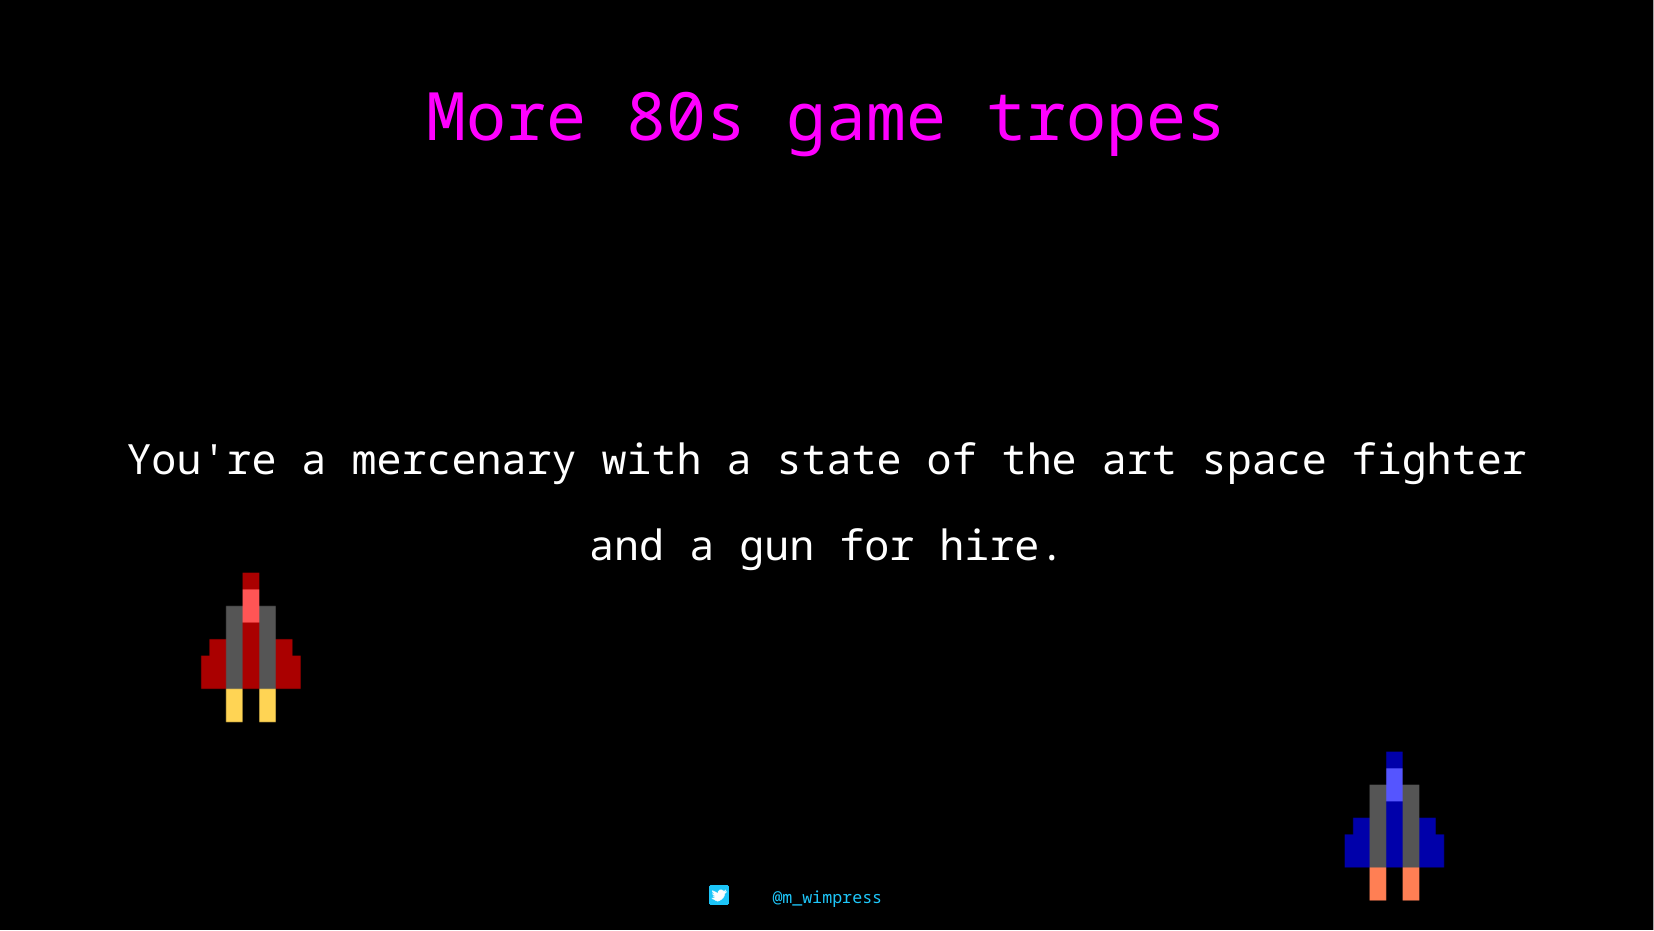

# More 80s game tropes
You're a mercenary with a state of the art space fighter and a gun for hire.
@m_wimpress